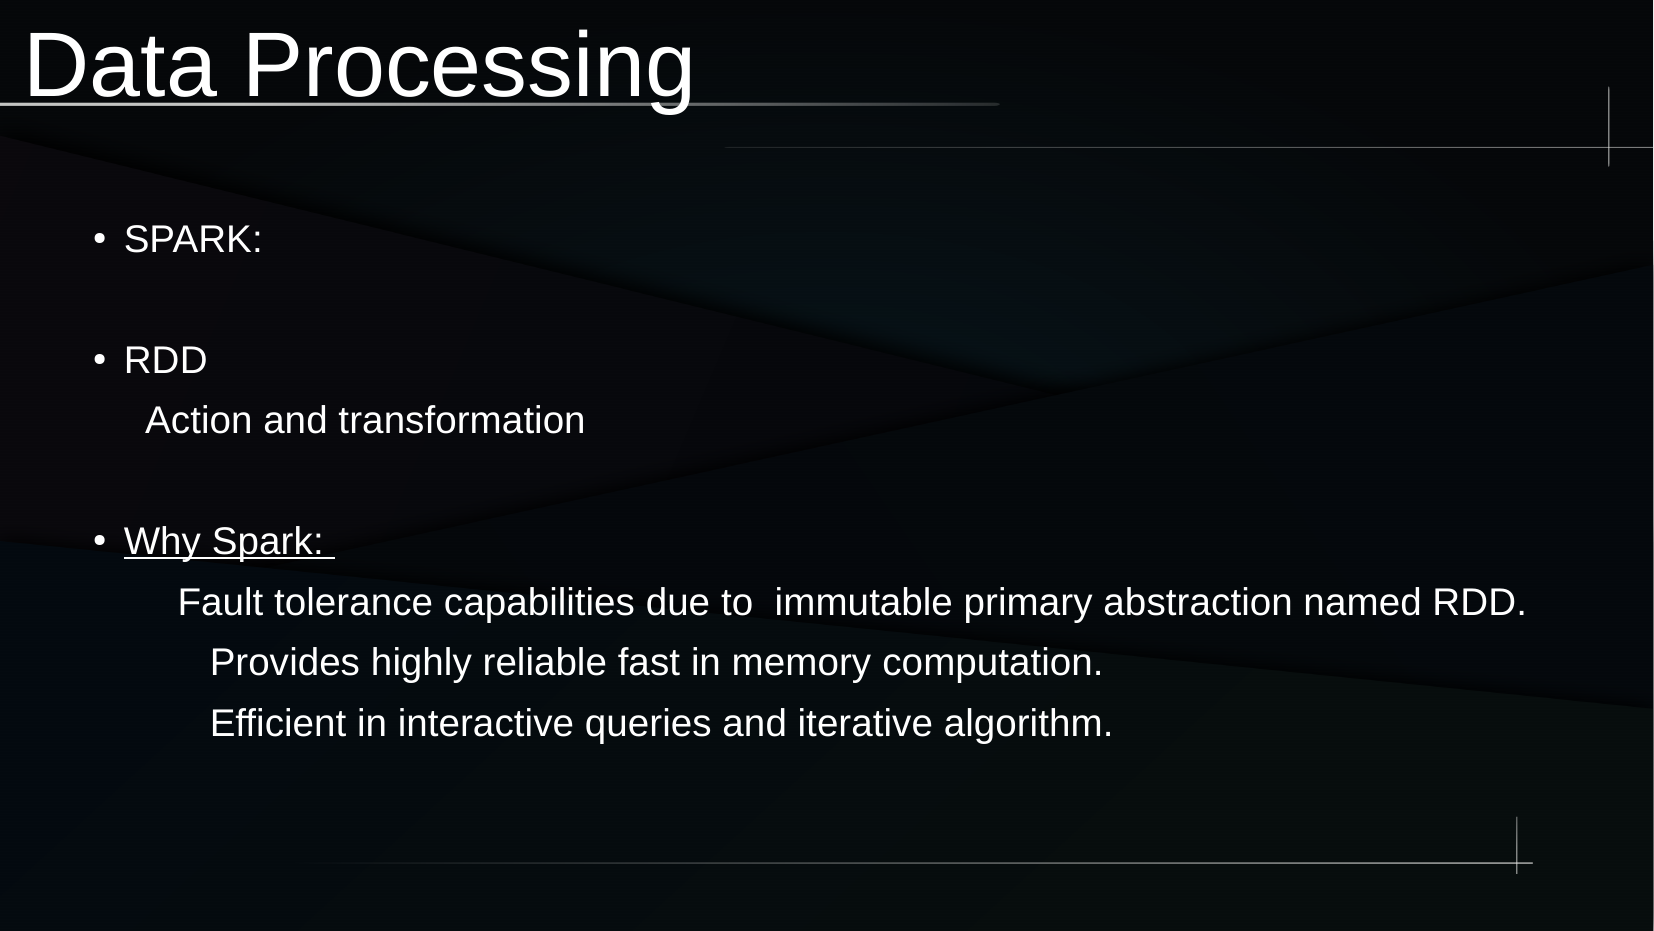

# Data Processing
SPARK:
RDD
 Action and transformation
Why Spark:
 Fault tolerance capabilities due to immutable primary abstraction named RDD.
 Provides highly reliable fast in memory computation.
 Efficient in interactive queries and iterative algorithm.